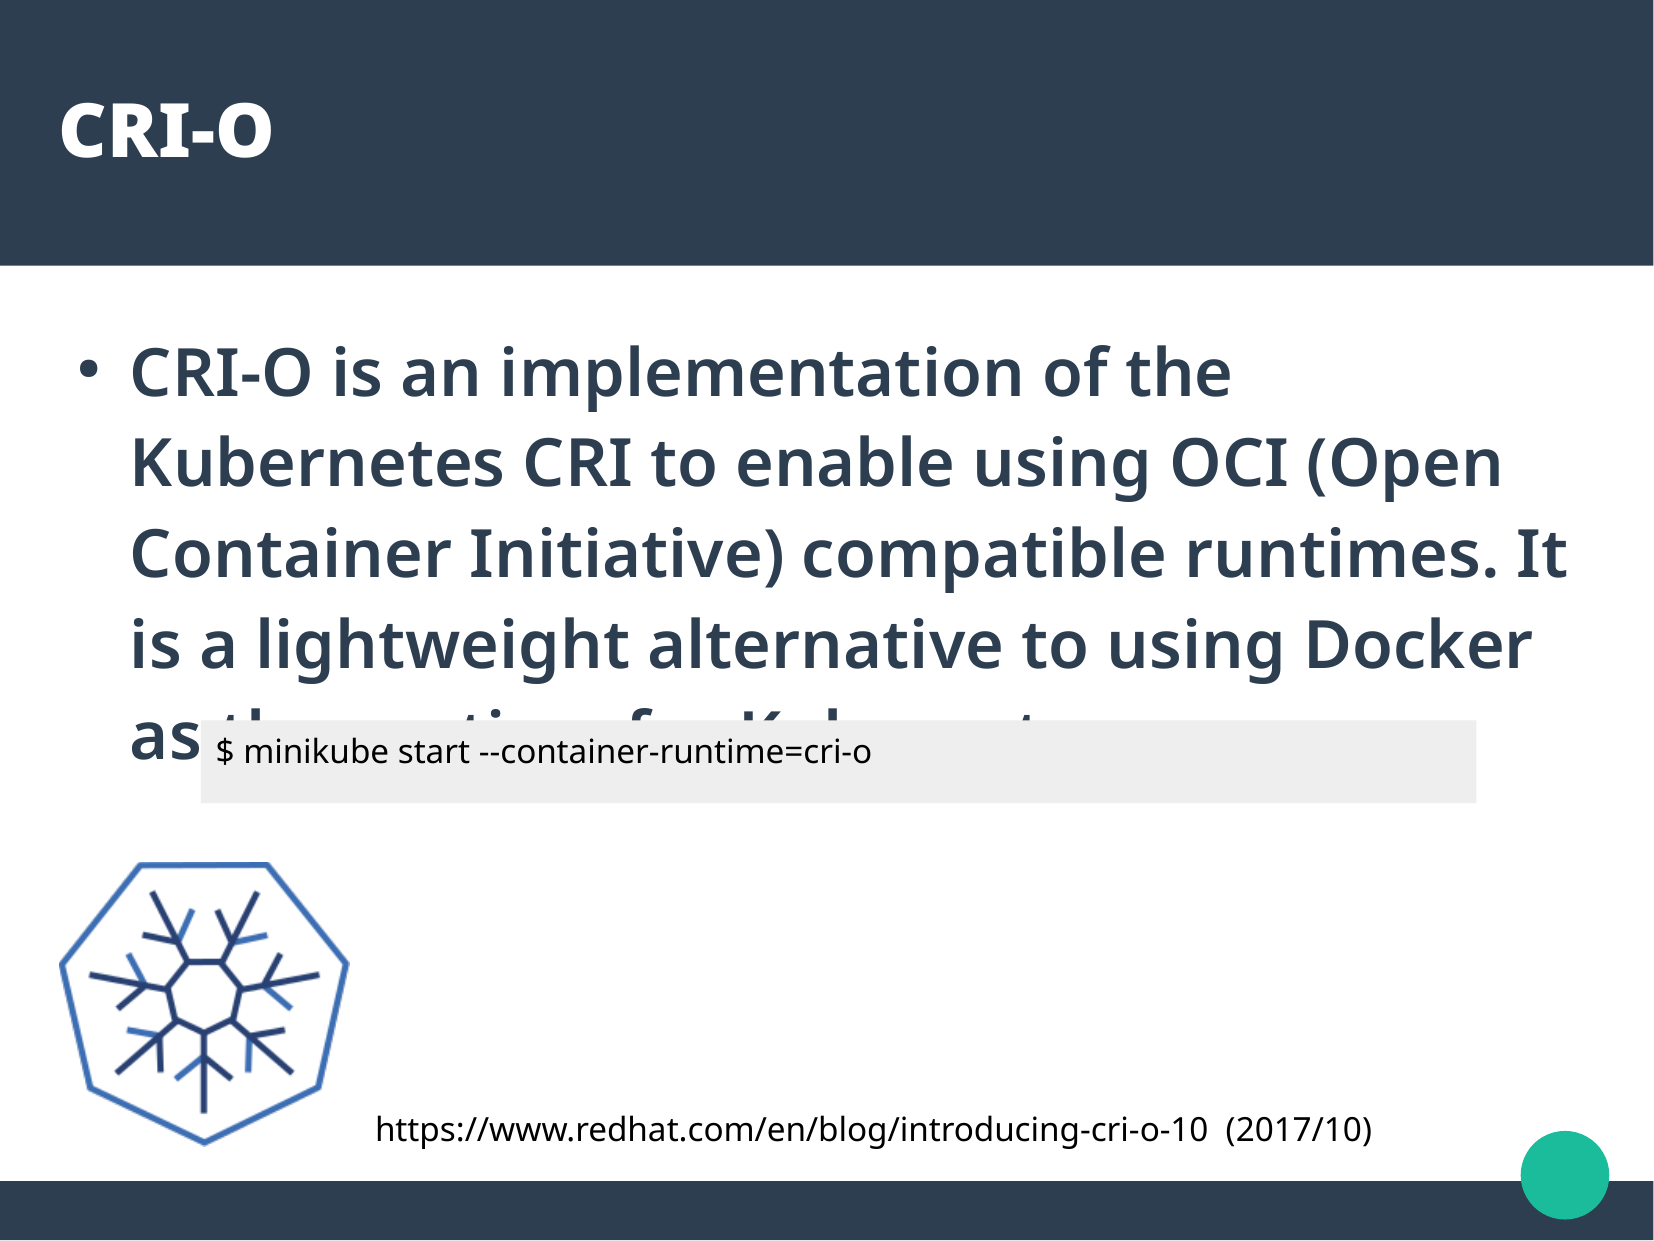

# CRI-O
CRI-O is an implementation of the Kubernetes CRI to enable using OCI (Open Container Initiative) compatible runtimes. It is a lightweight alternative to using Docker as the runtime for Kubernetes.
$ minikube start --container-runtime=cri-o
https://www.redhat.com/en/blog/introducing-cri-o-10 (2017/10)